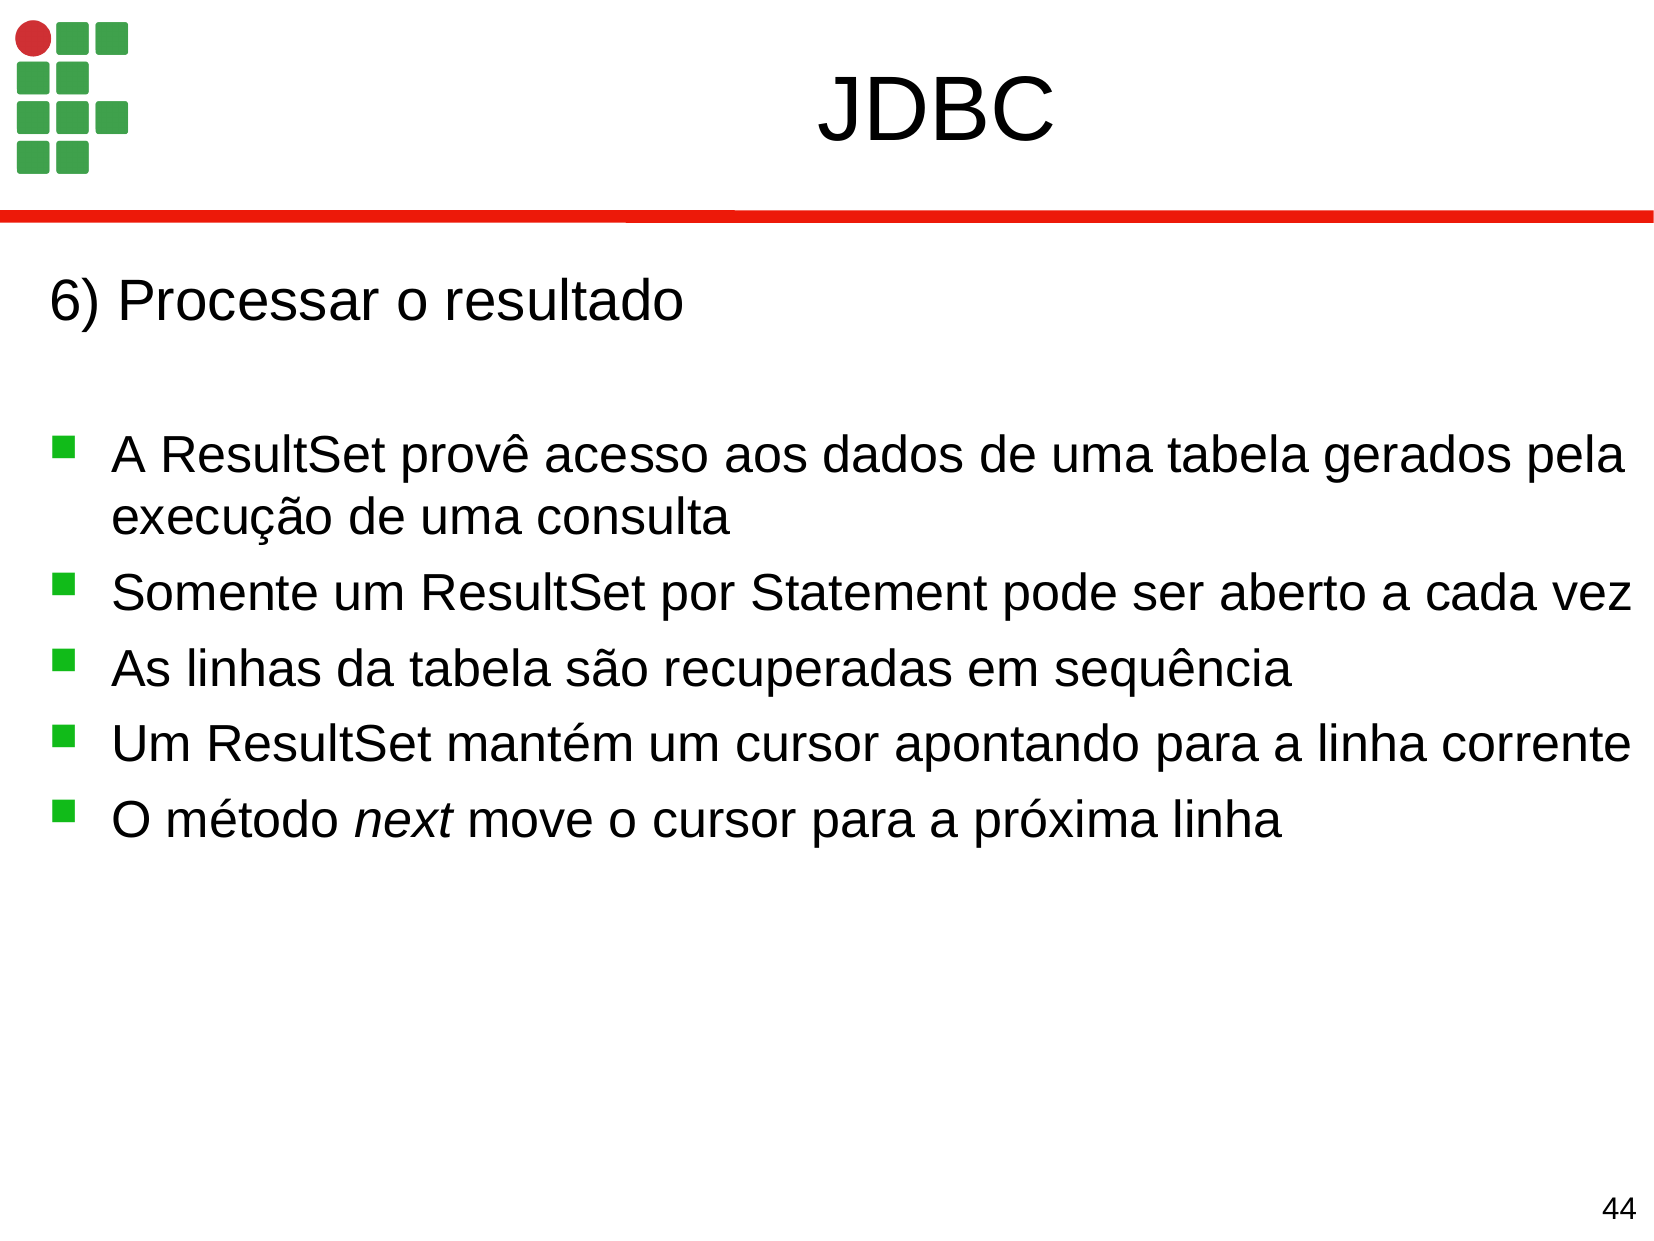

JDBC
6) Processar o resultado
A ResultSet provê acesso aos dados de uma tabela gerados pela execução de uma consulta
Somente um ResultSet por Statement pode ser aberto a cada vez
As linhas da tabela são recuperadas em sequência
Um ResultSet mantém um cursor apontando para a linha corrente
O método next move o cursor para a próxima linha